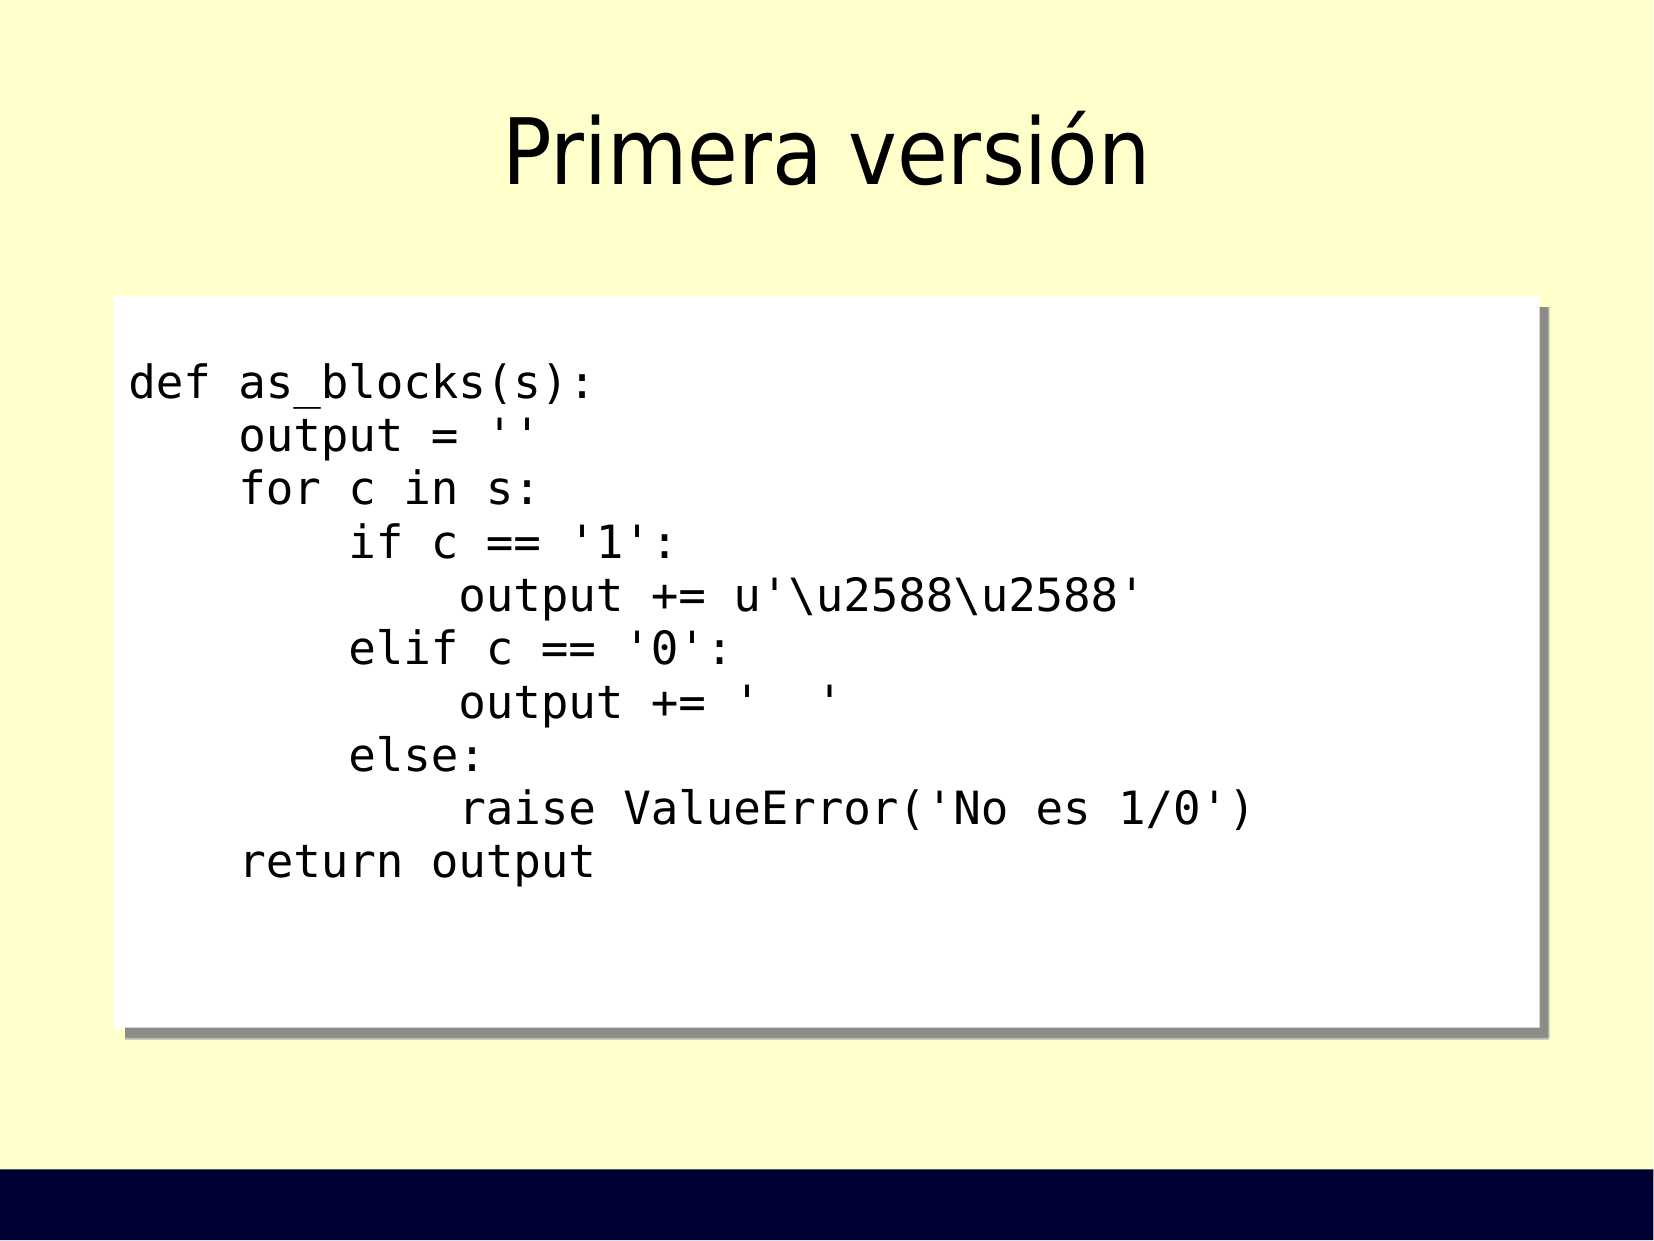

# Primera versión
def as_blocks(s):
 output = ''
 for c in s:
 if c == '1':
 output += u'\u2588\u2588'
 elif c == '0':
 output += ' '
 else:
 raise ValueError('No es 1/0')
 return output